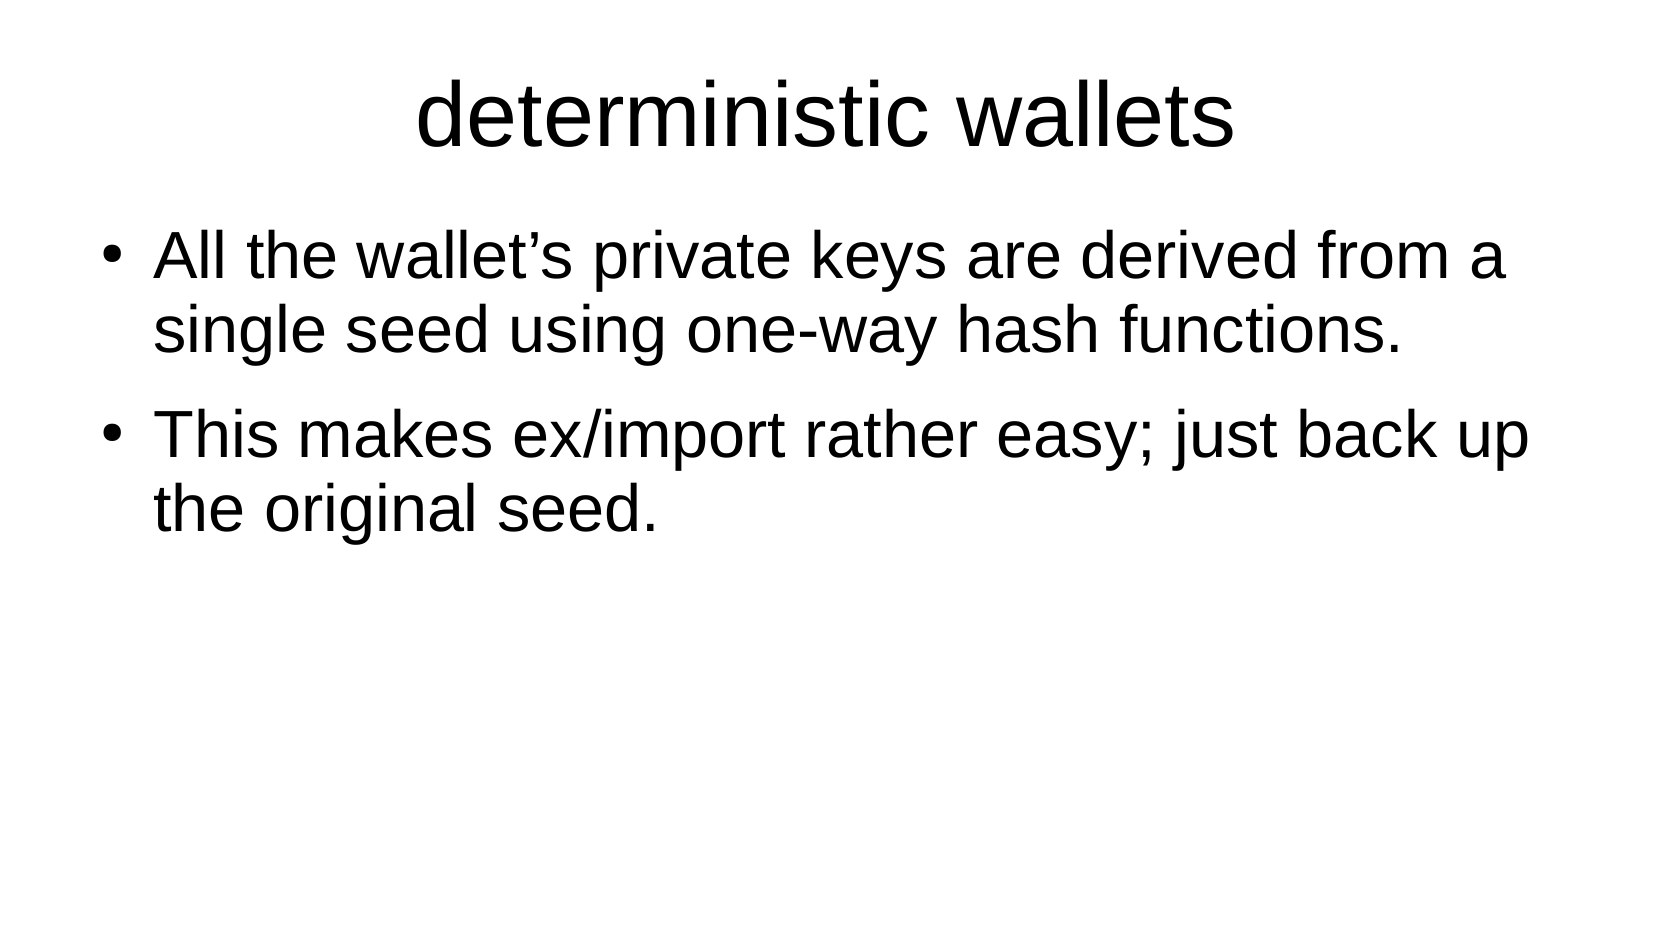

# deterministic wallets
All the wallet’s private keys are derived from a single seed using one-way hash functions.
This makes ex/import rather easy; just back up the original seed.